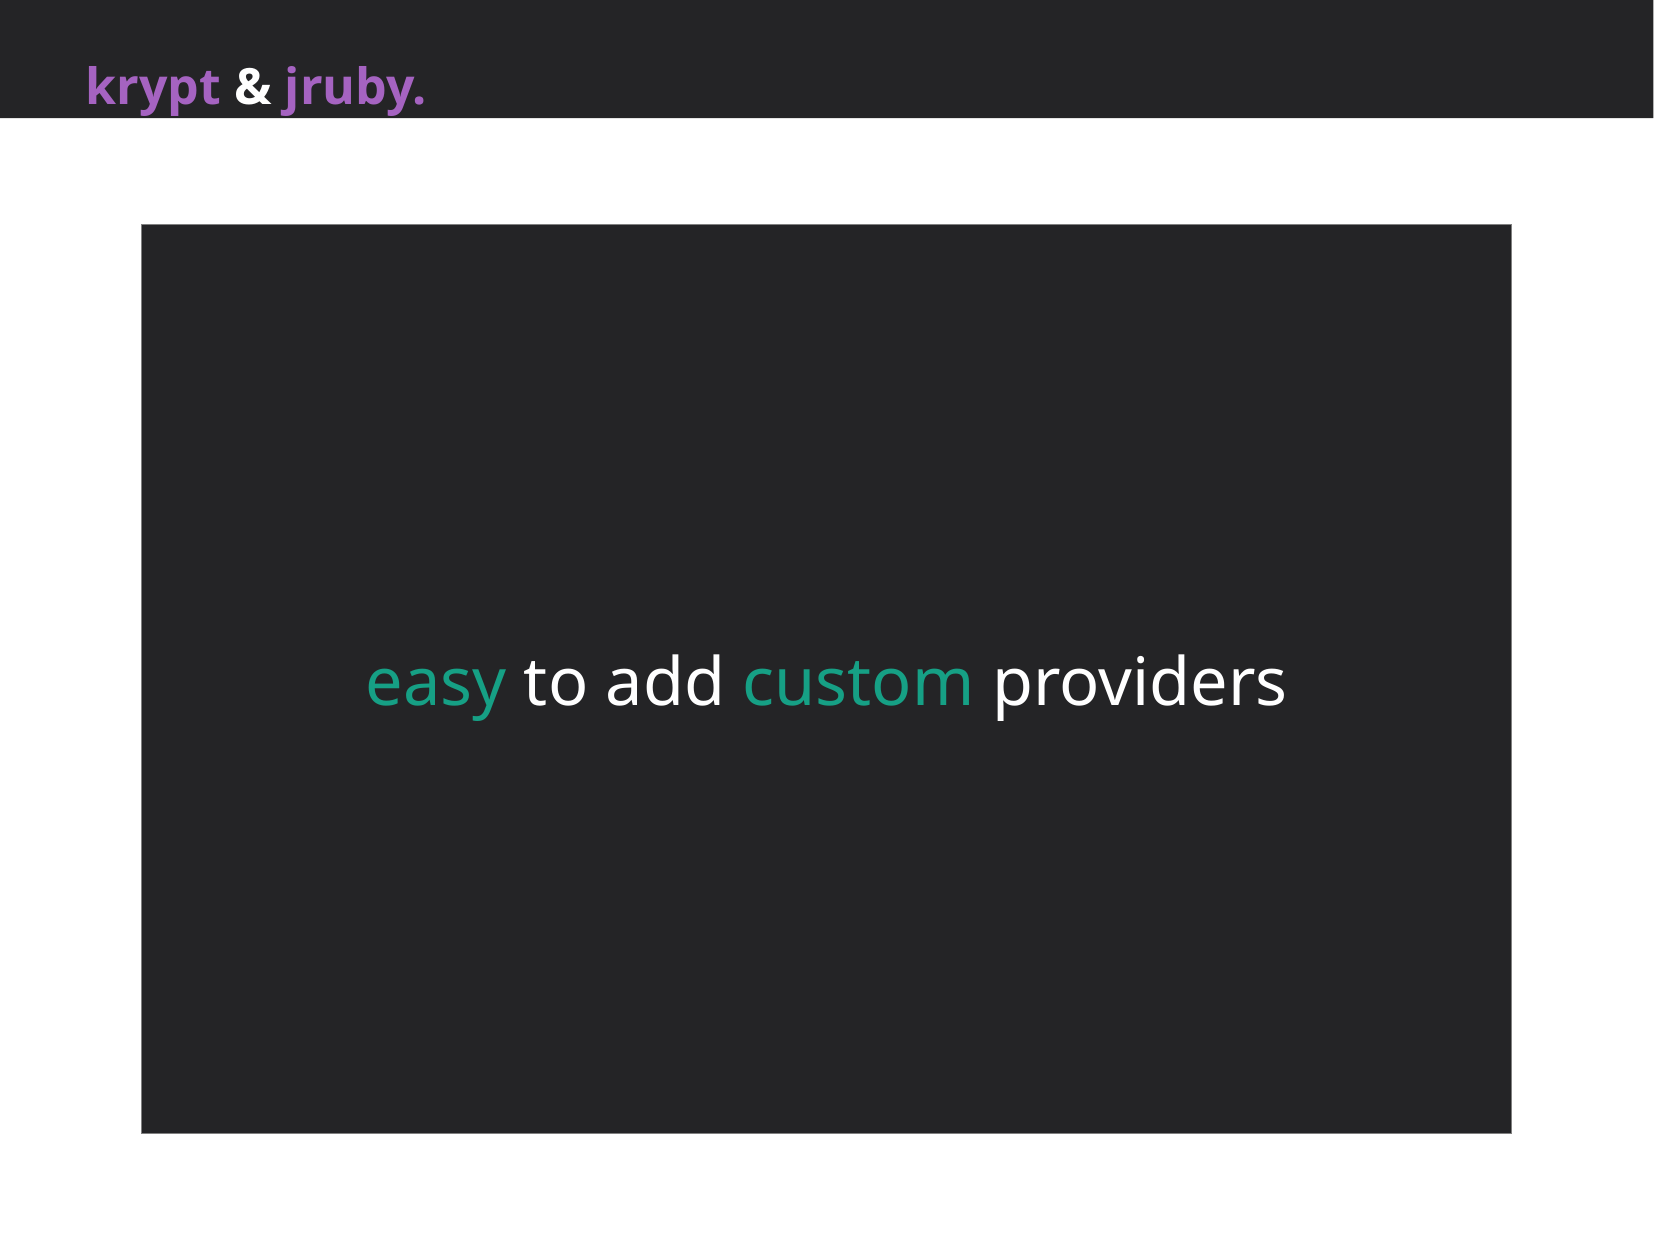

krypt & jruby.
easy to add custom providers